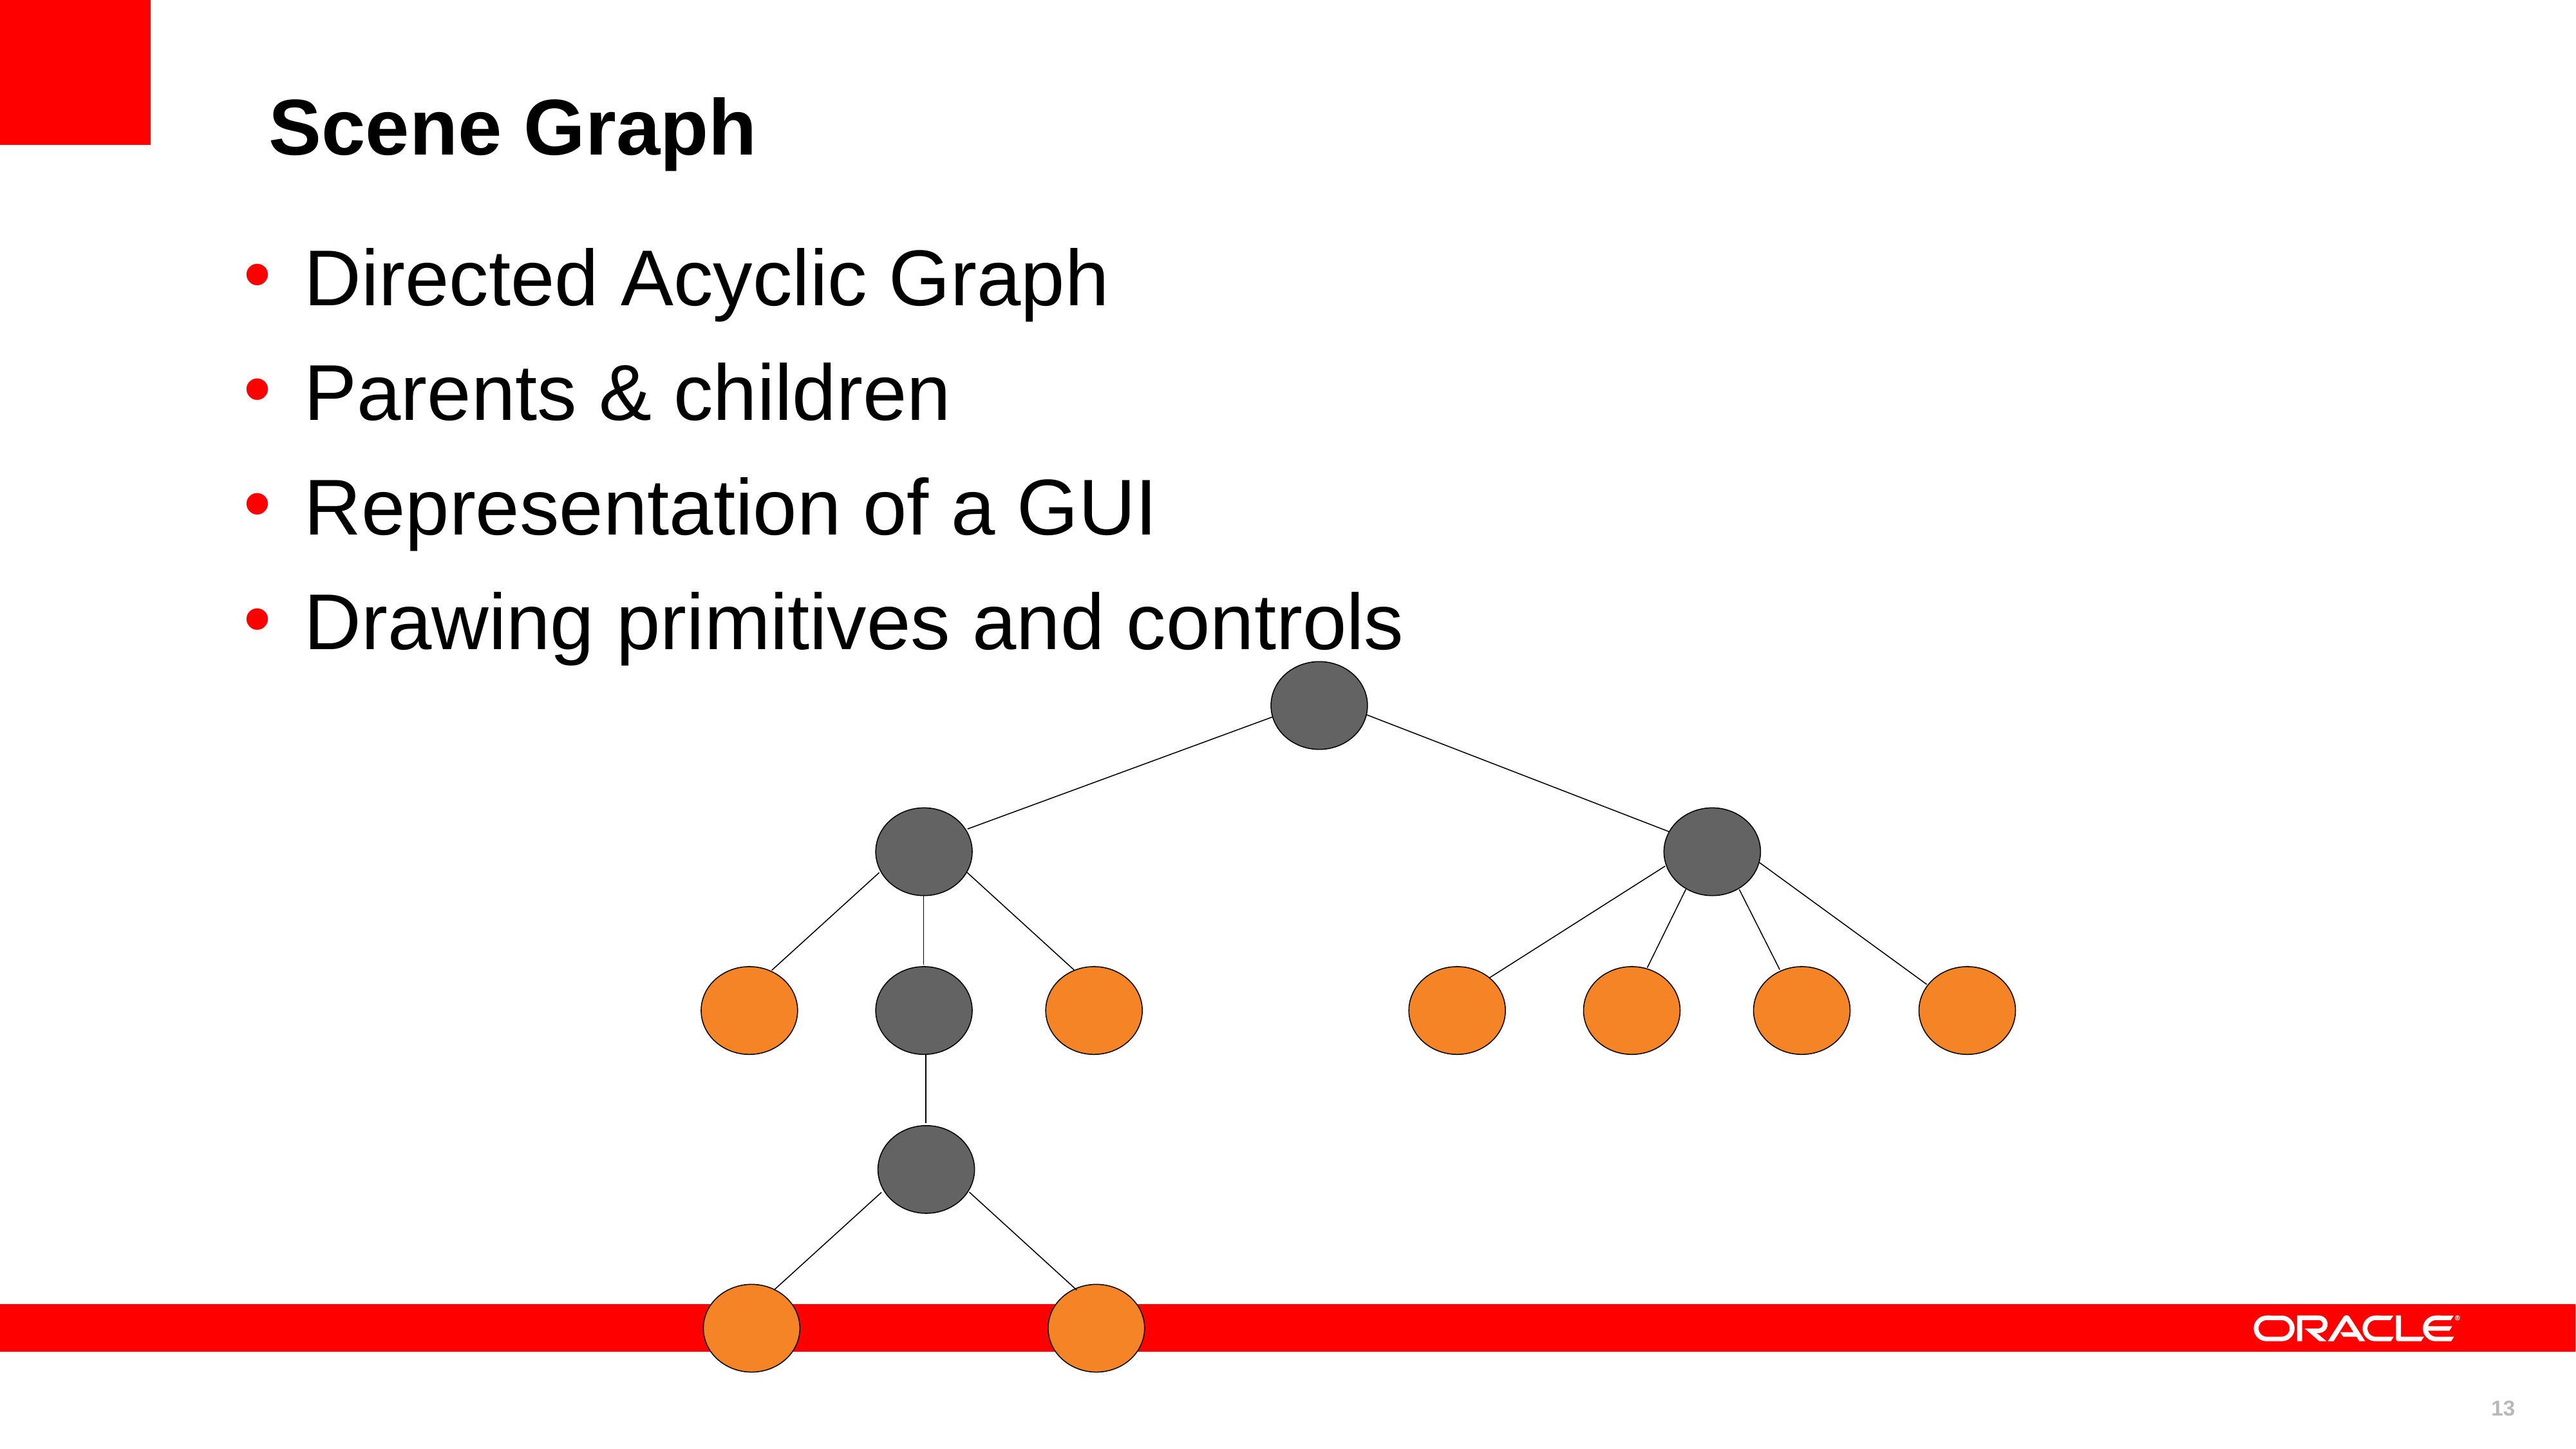

# Scene Graph
Directed Acyclic Graph
Parents & children
Representation of a GUI
Drawing primitives and controls